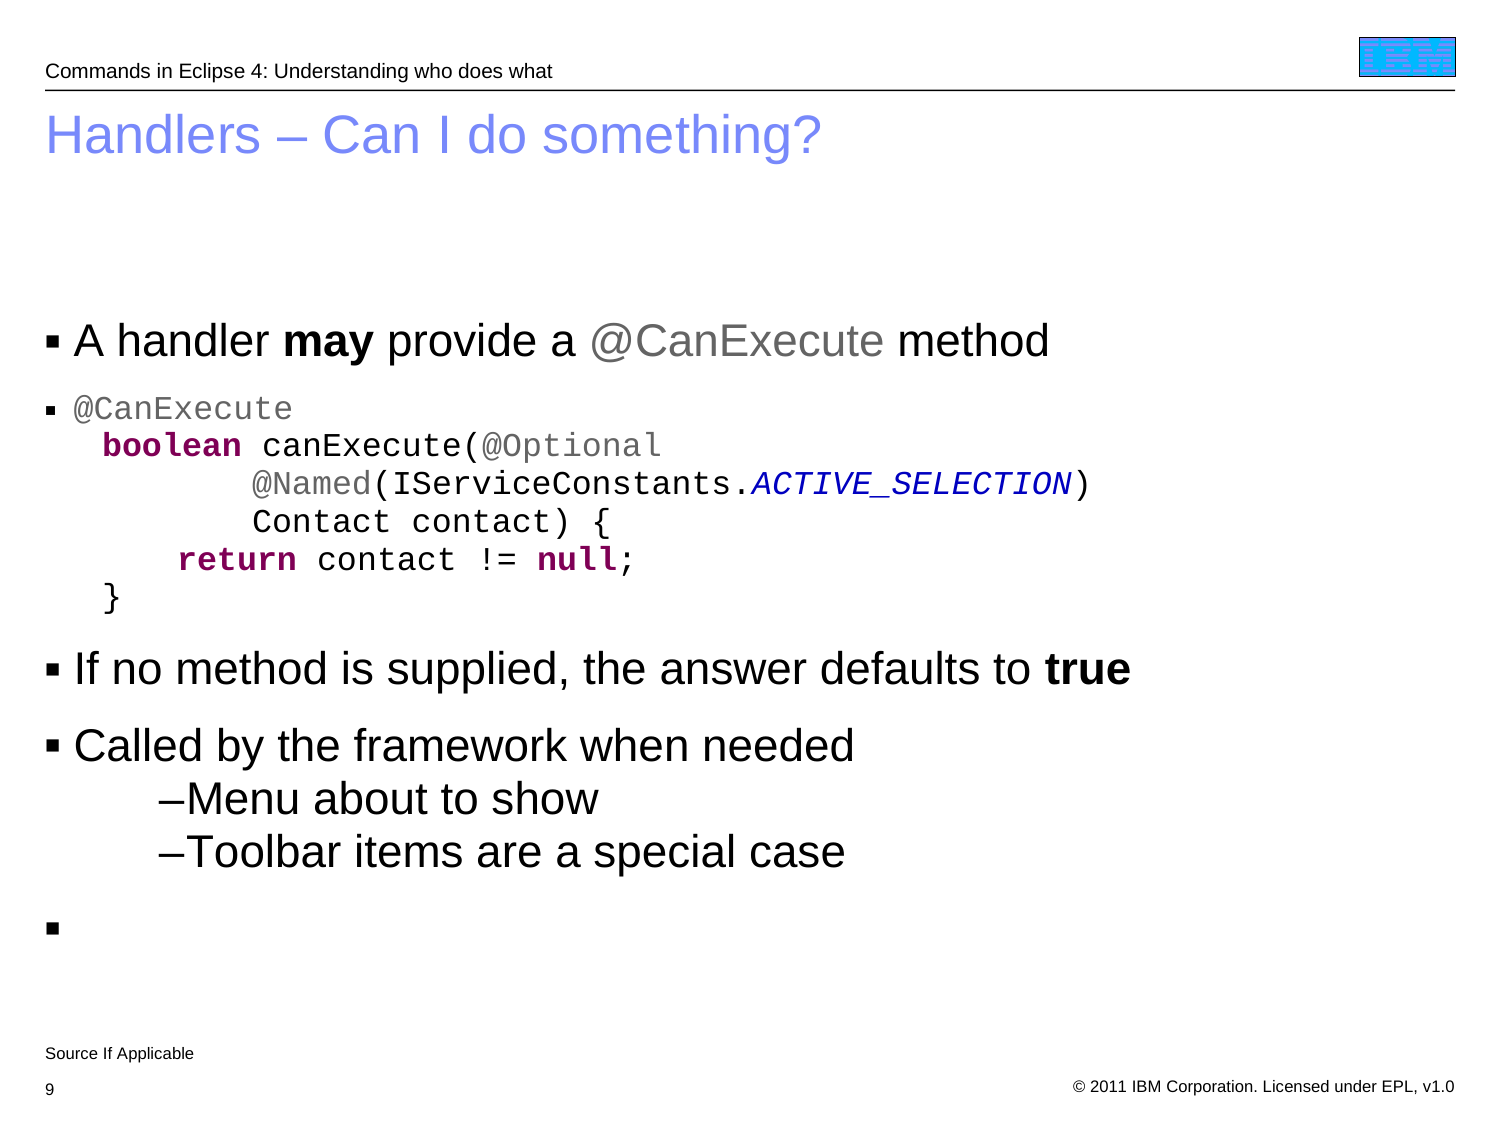

Commands in Eclipse 4: Understanding who does what
# Handlers – Can I do something?
A handler may provide a @CanExecute method
@CanExecute
boolean canExecute(@Optional
		@Named(IServiceConstants.ACTIVE_SELECTION)
		Contact contact) {
	return contact != null;
}
If no method is supplied, the answer defaults to true
Called by the framework when needed
Menu about to show
Toolbar items are a special case
 Source If Applicable
9